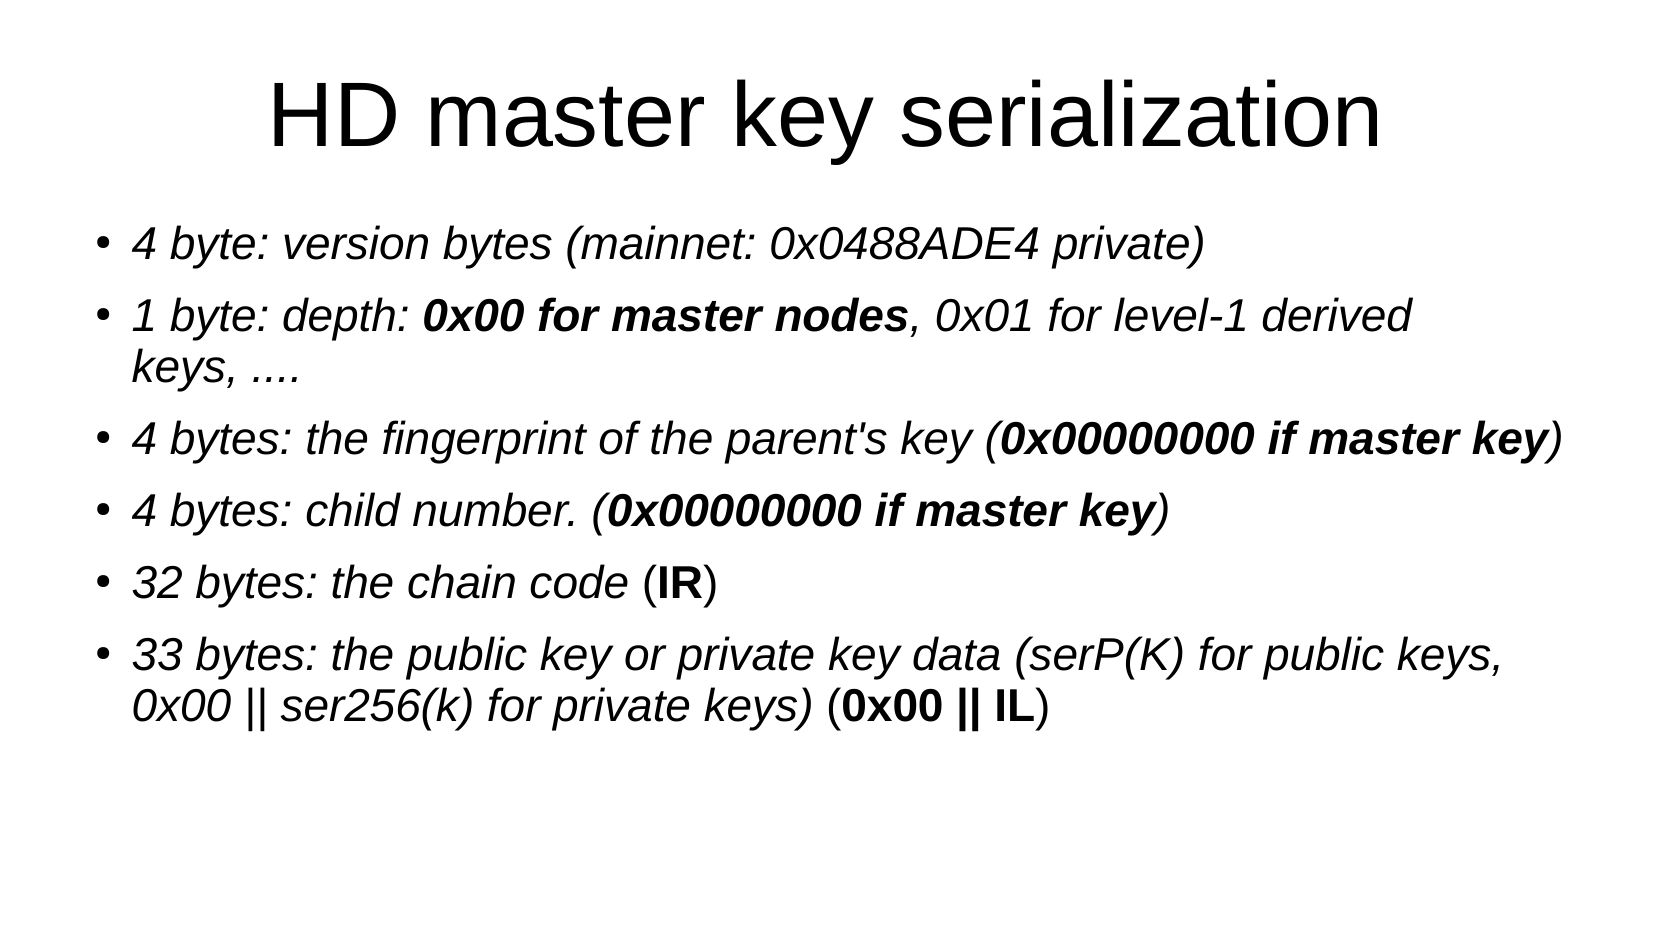

# HD master key serialization
4 byte: version bytes (mainnet: 0x0488ADE4 private)
1 byte: depth: 0x00 for master nodes, 0x01 for level-1 derived keys, ....
4 bytes: the fingerprint of the parent's key (0x00000000 if master key)
4 bytes: child number. (0x00000000 if master key)
32 bytes: the chain code (IR)
33 bytes: the public key or private key data (serP(K) for public keys, 0x00 || ser256(k) for private keys) (0x00 || IL)